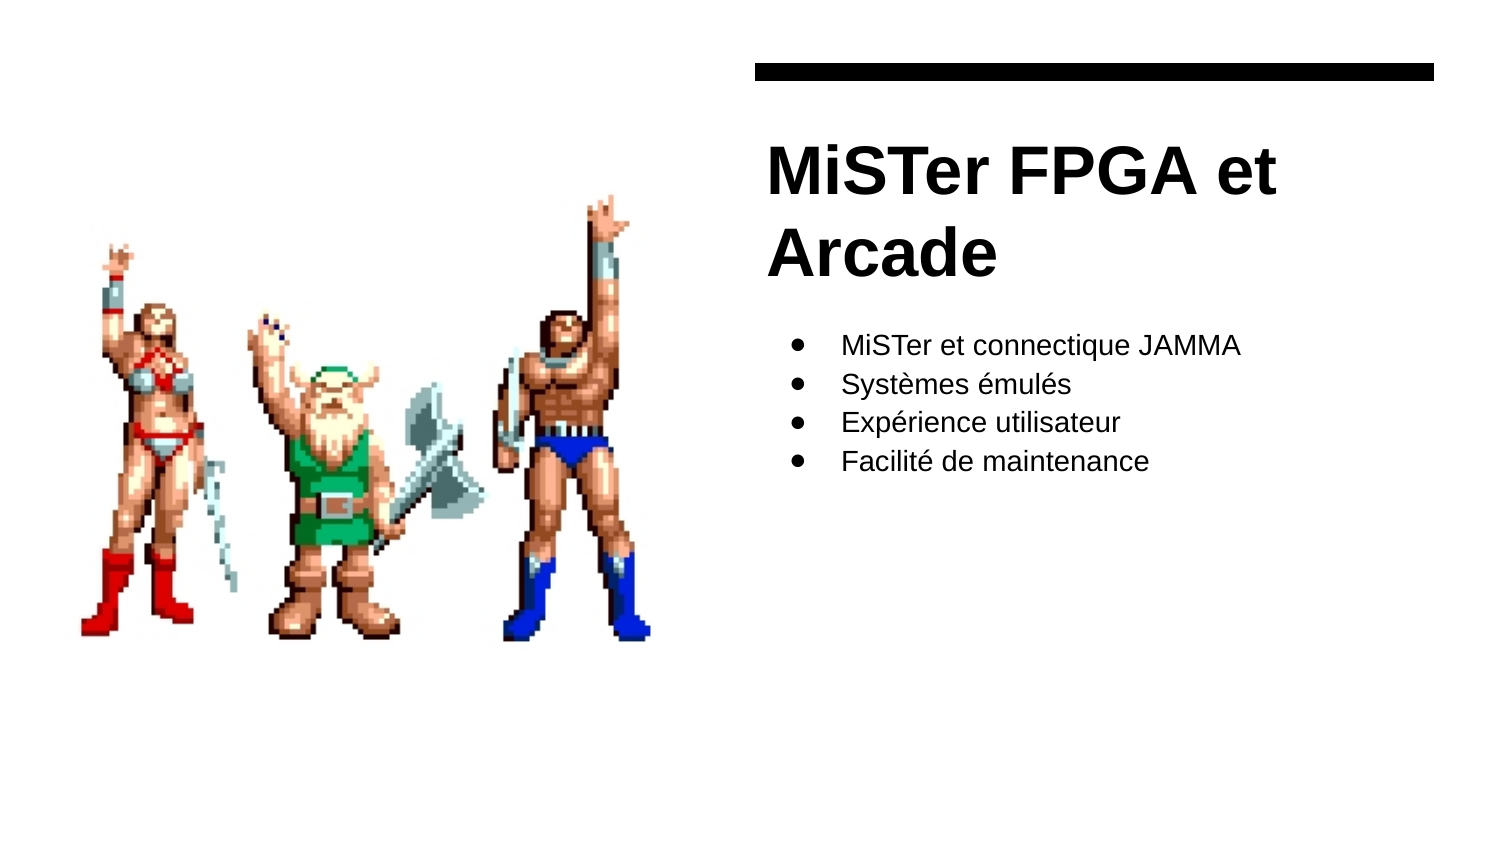

# MiSTer FPGA et Arcade
MiSTer et connectique JAMMA
Systèmes émulés
Expérience utilisateur
Facilité de maintenance